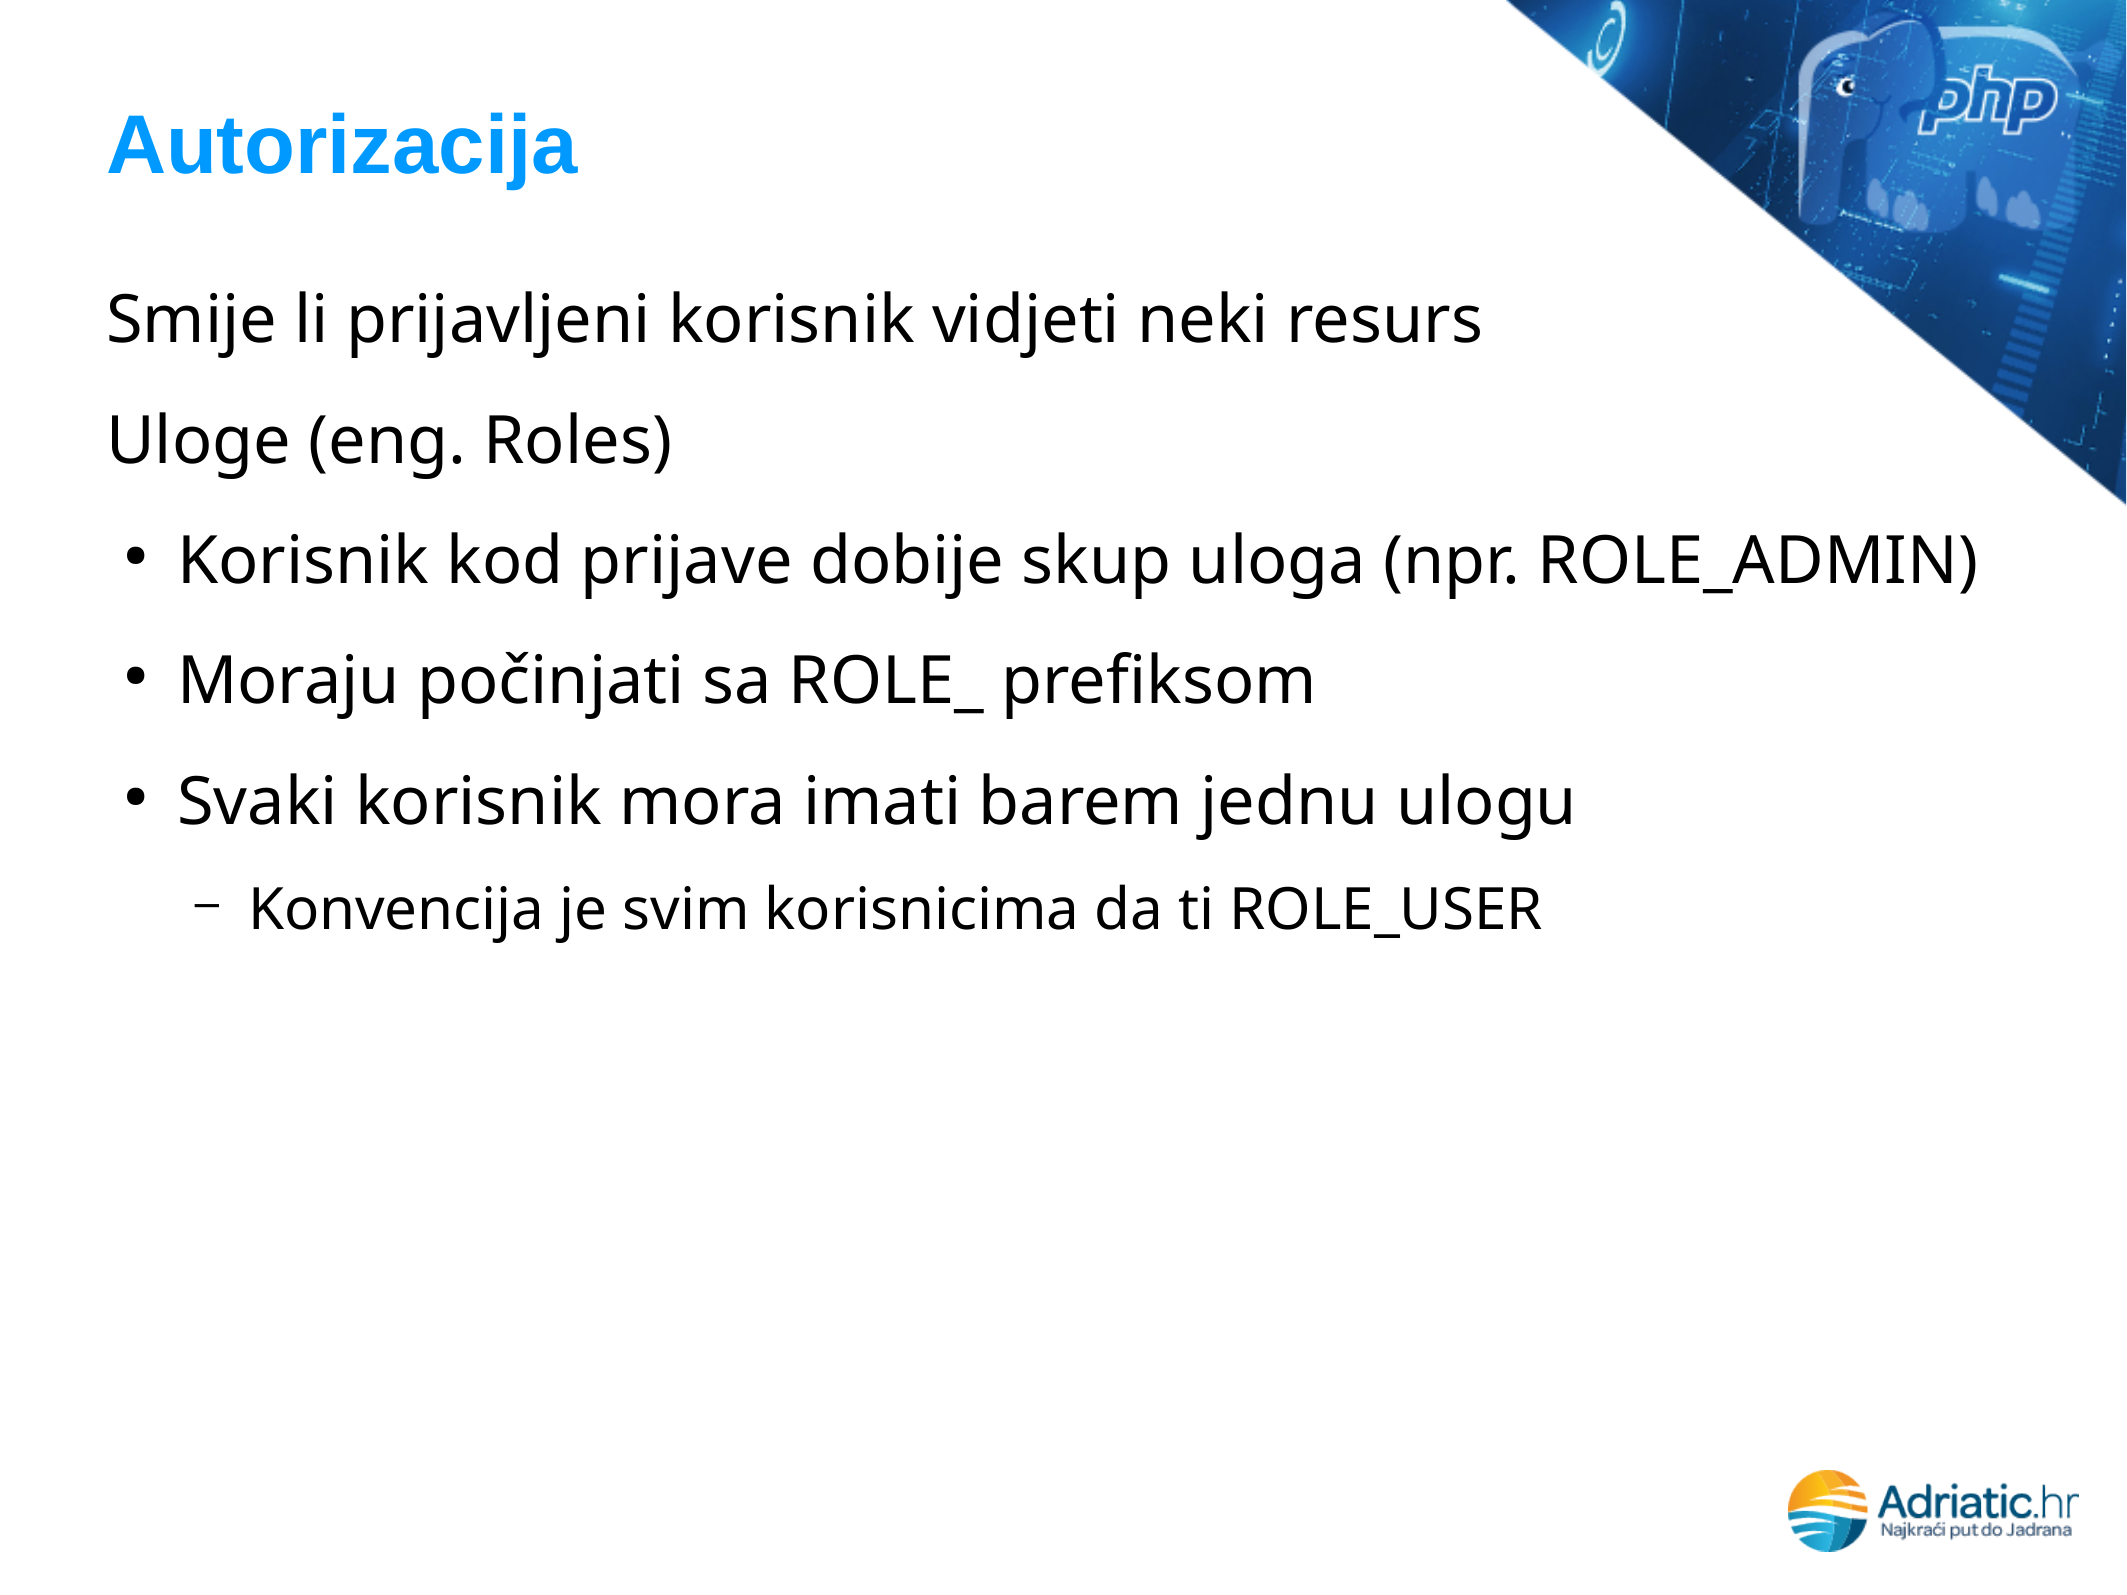

# Autorizacija
Smije li prijavljeni korisnik vidjeti neki resurs
Uloge (eng. Roles)
Korisnik kod prijave dobije skup uloga (npr. ROLE_ADMIN)
Moraju počinjati sa ROLE_ prefiksom
Svaki korisnik mora imati barem jednu ulogu
Konvencija je svim korisnicima da ti ROLE_USER